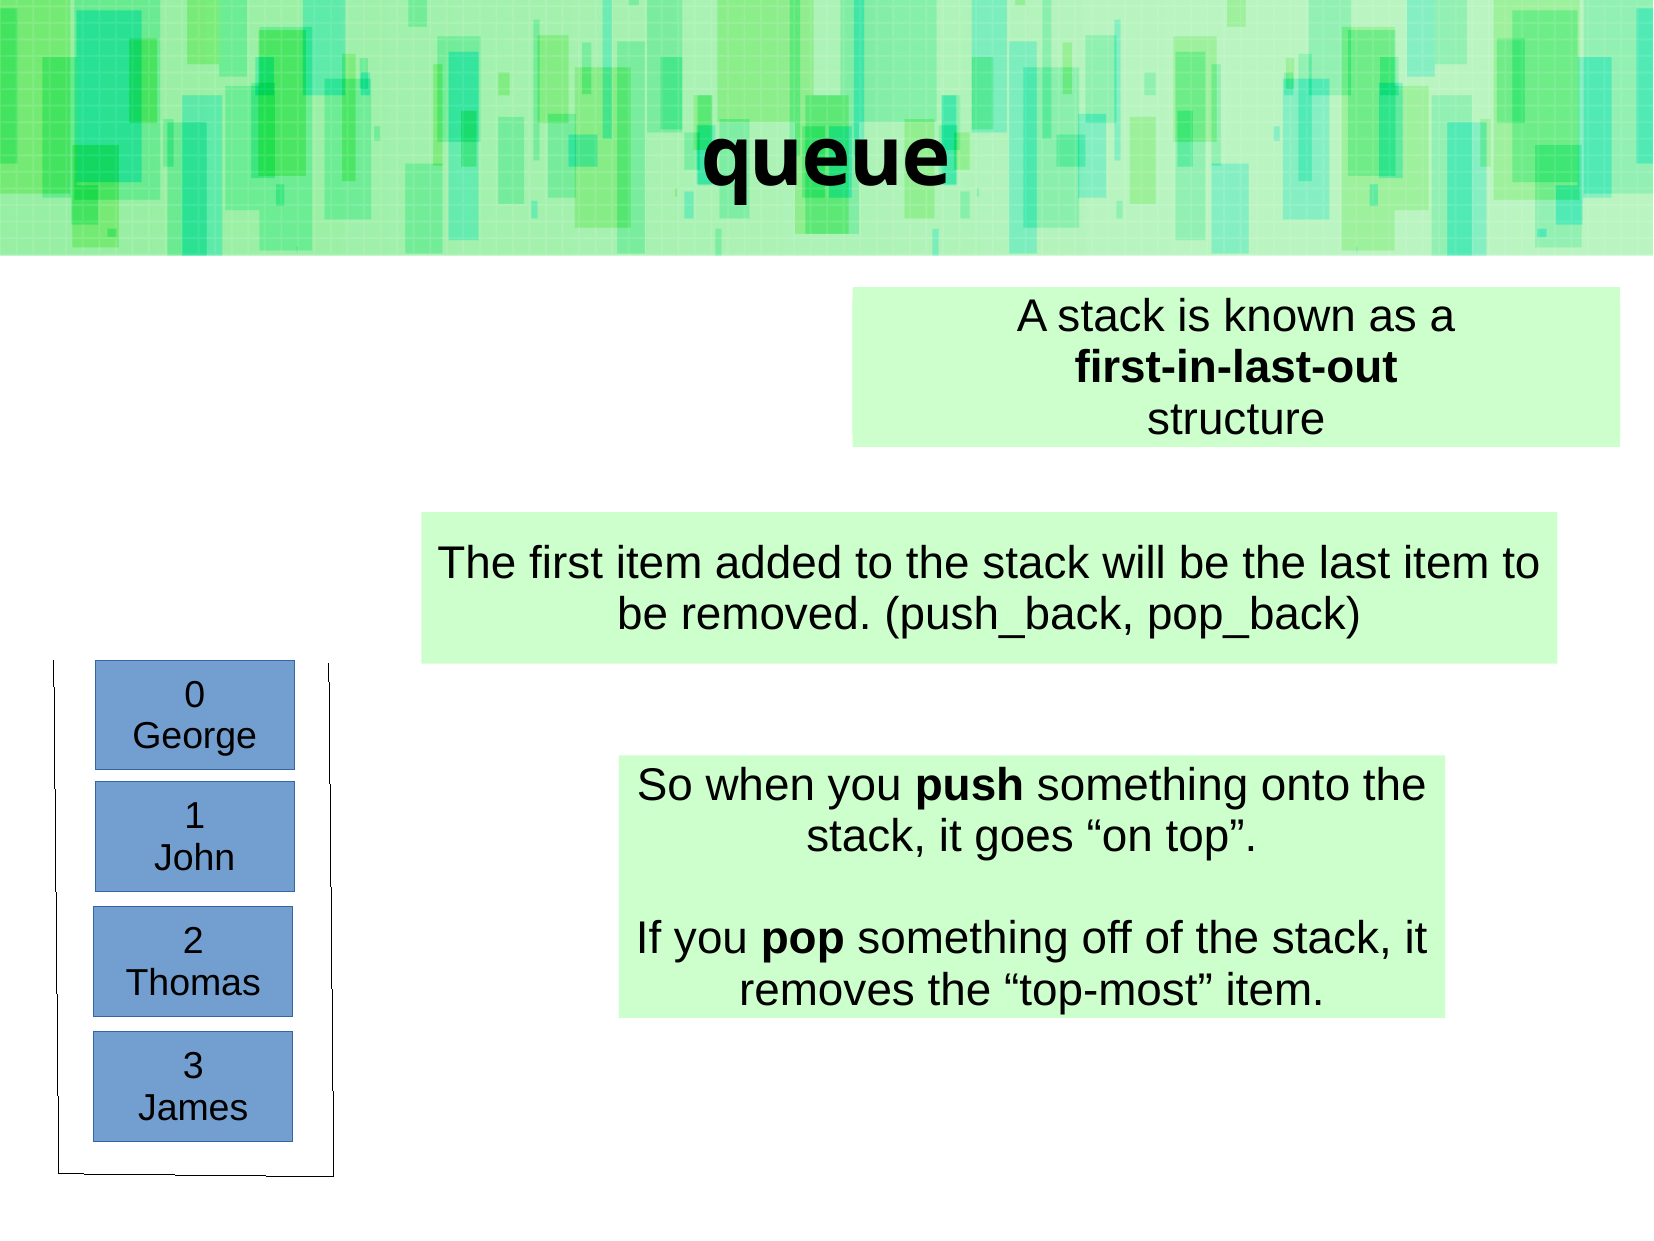

# queue
A stack is known as a
first-in-last-out
structure
To use a list, you will need to include the <list> library.
The first item added to the stack will be the last item to be removed. (push_back, pop_back)
0
George
So when you push something onto the stack, it goes “on top”.
If you pop something off of the stack, it removes the “top-most” item.
1
John
2
Thomas
3
James